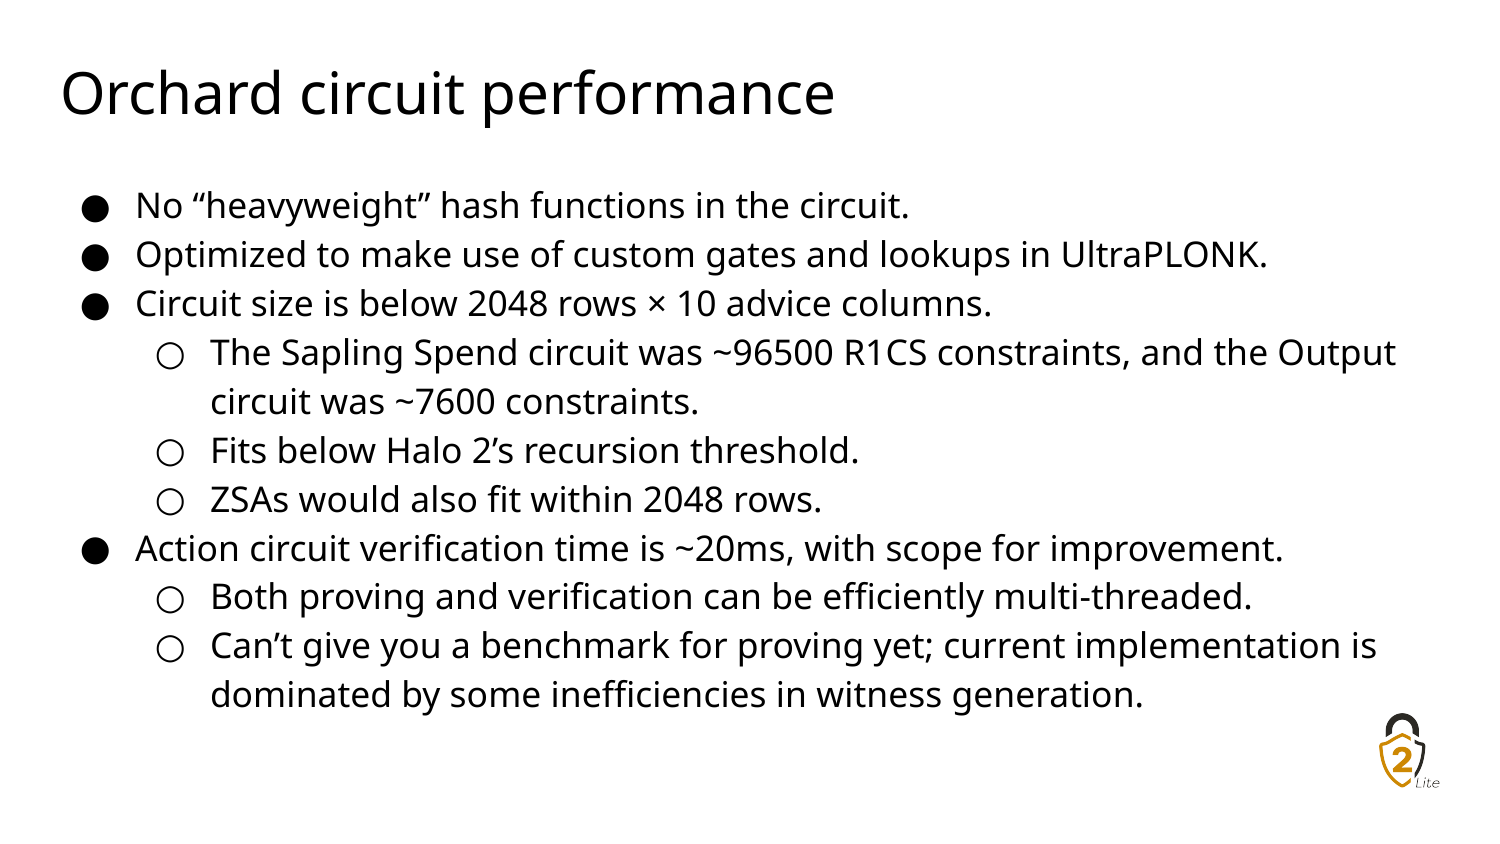

# Orchard circuit performance
No “heavyweight” hash functions in the circuit.
Optimized to make use of custom gates and lookups in UltraPLONK.
Circuit size is below 2048 rows × 10 advice columns.
The Sapling Spend circuit was ~96500 R1CS constraints, and the Output circuit was ~7600 constraints.
Fits below Halo 2’s recursion threshold.
ZSAs would also fit within 2048 rows.
Action circuit verification time is ~20ms, with scope for improvement.
Both proving and verification can be efficiently multi-threaded.
Can’t give you a benchmark for proving yet; current implementation is dominated by some inefficiencies in witness generation.